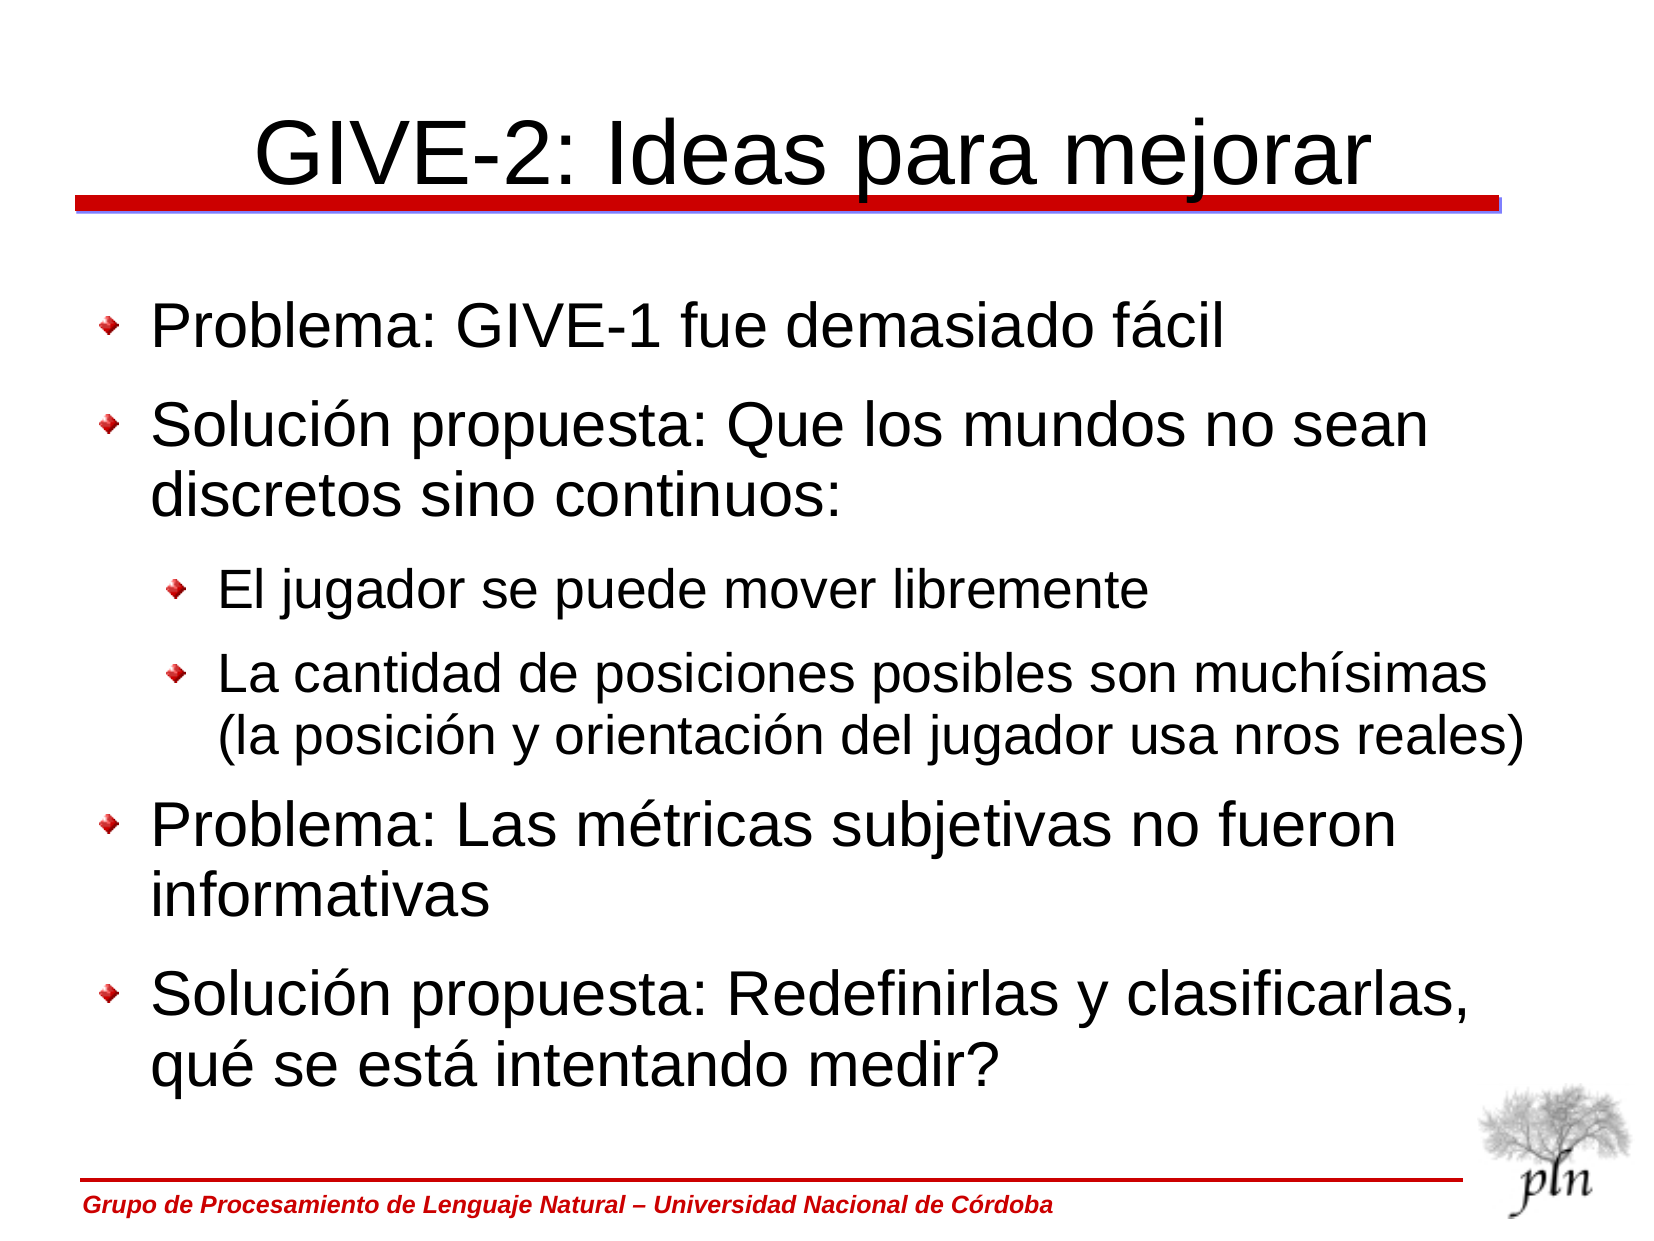

# GIVE-2: Ideas para mejorar
Problema: GIVE-1 fue demasiado fácil
Solución propuesta: Que los mundos no sean discretos sino continuos:
El jugador se puede mover libremente
La cantidad de posiciones posibles son muchísimas (la posición y orientación del jugador usa nros reales)
Problema: Las métricas subjetivas no fueron informativas
Solución propuesta: Redefinirlas y clasificarlas, qué se está intentando medir?